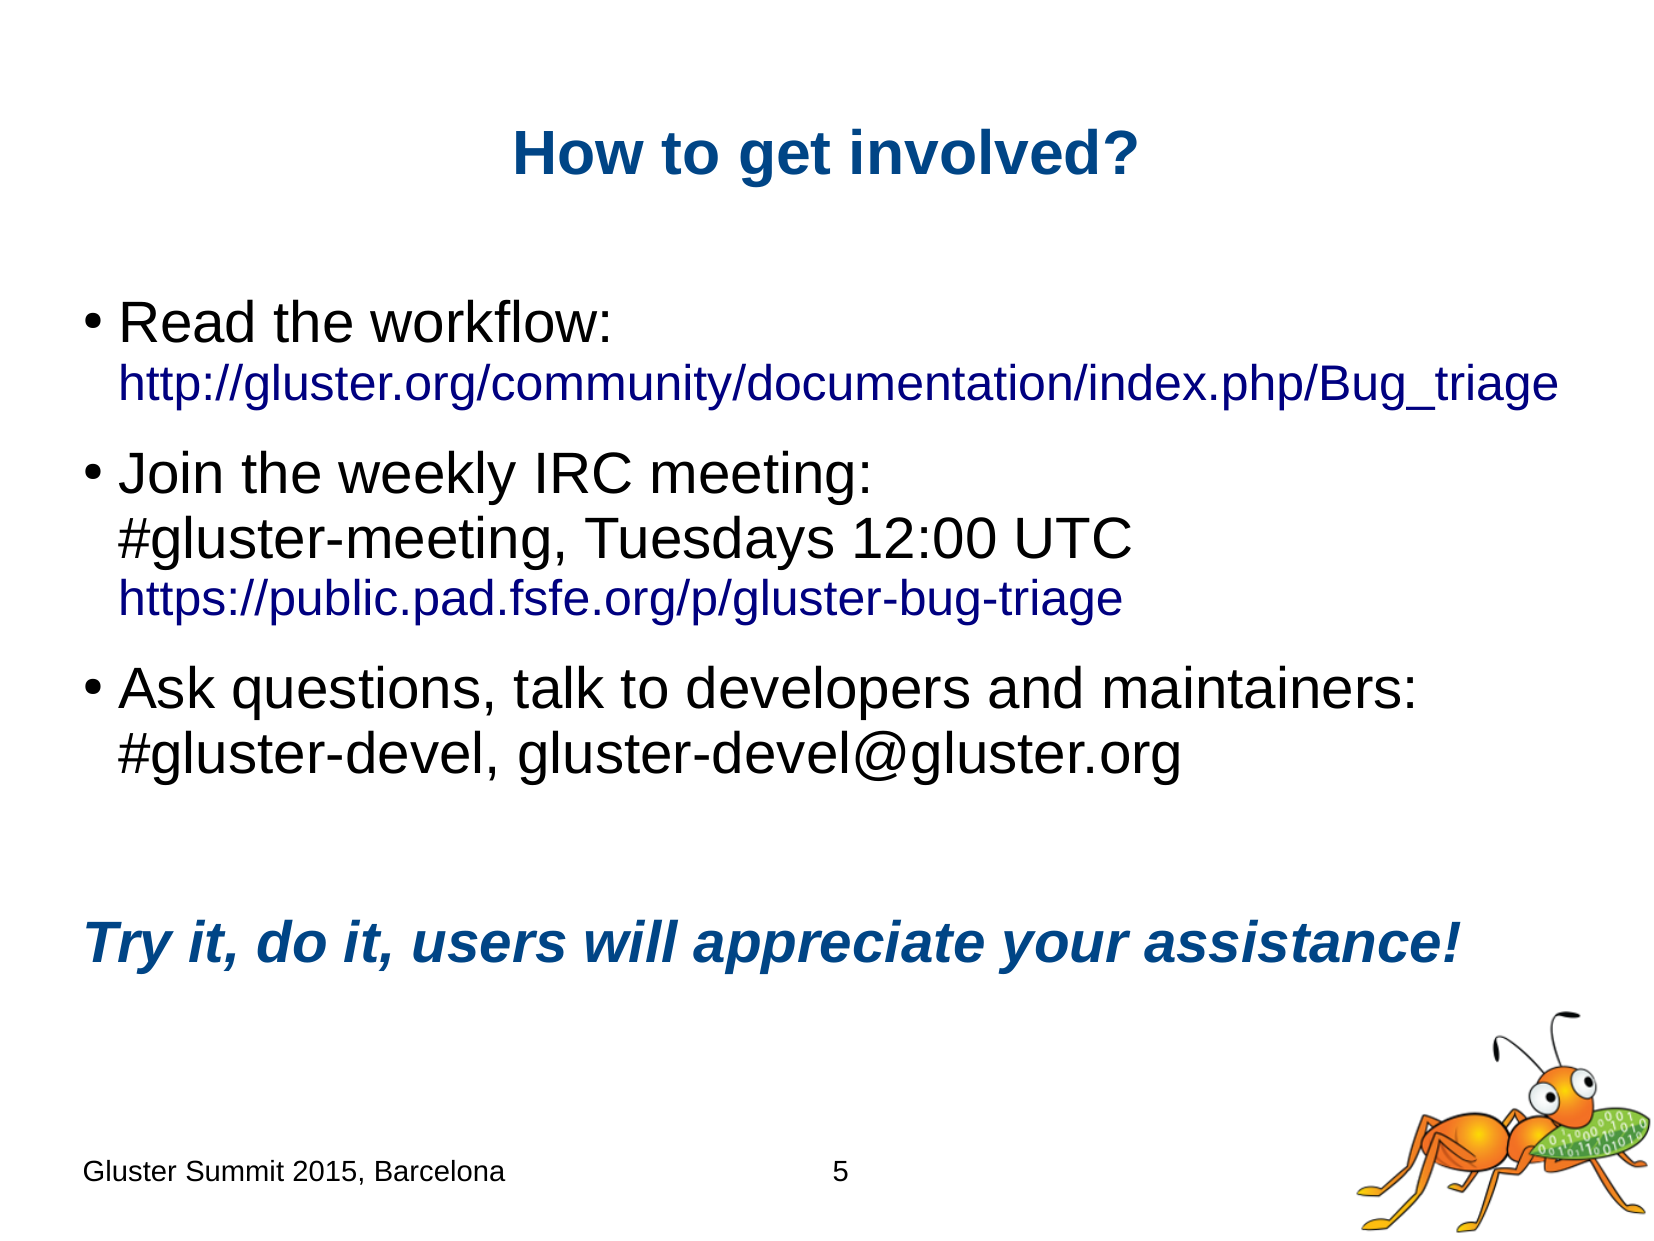

# How to get involved?
Read the workflow:
http://gluster.org/community/documentation/index.php/Bug_triage
Join the weekly IRC meeting:
#gluster-meeting, Tuesdays 12:00 UTC
https://public.pad.fsfe.org/p/gluster-bug-triage
Ask questions, talk to developers and maintainers:
#gluster-devel, gluster-devel@gluster.org
Try it, do it, users will appreciate your assistance!
Gluster Summit 2015, Barcelona
5